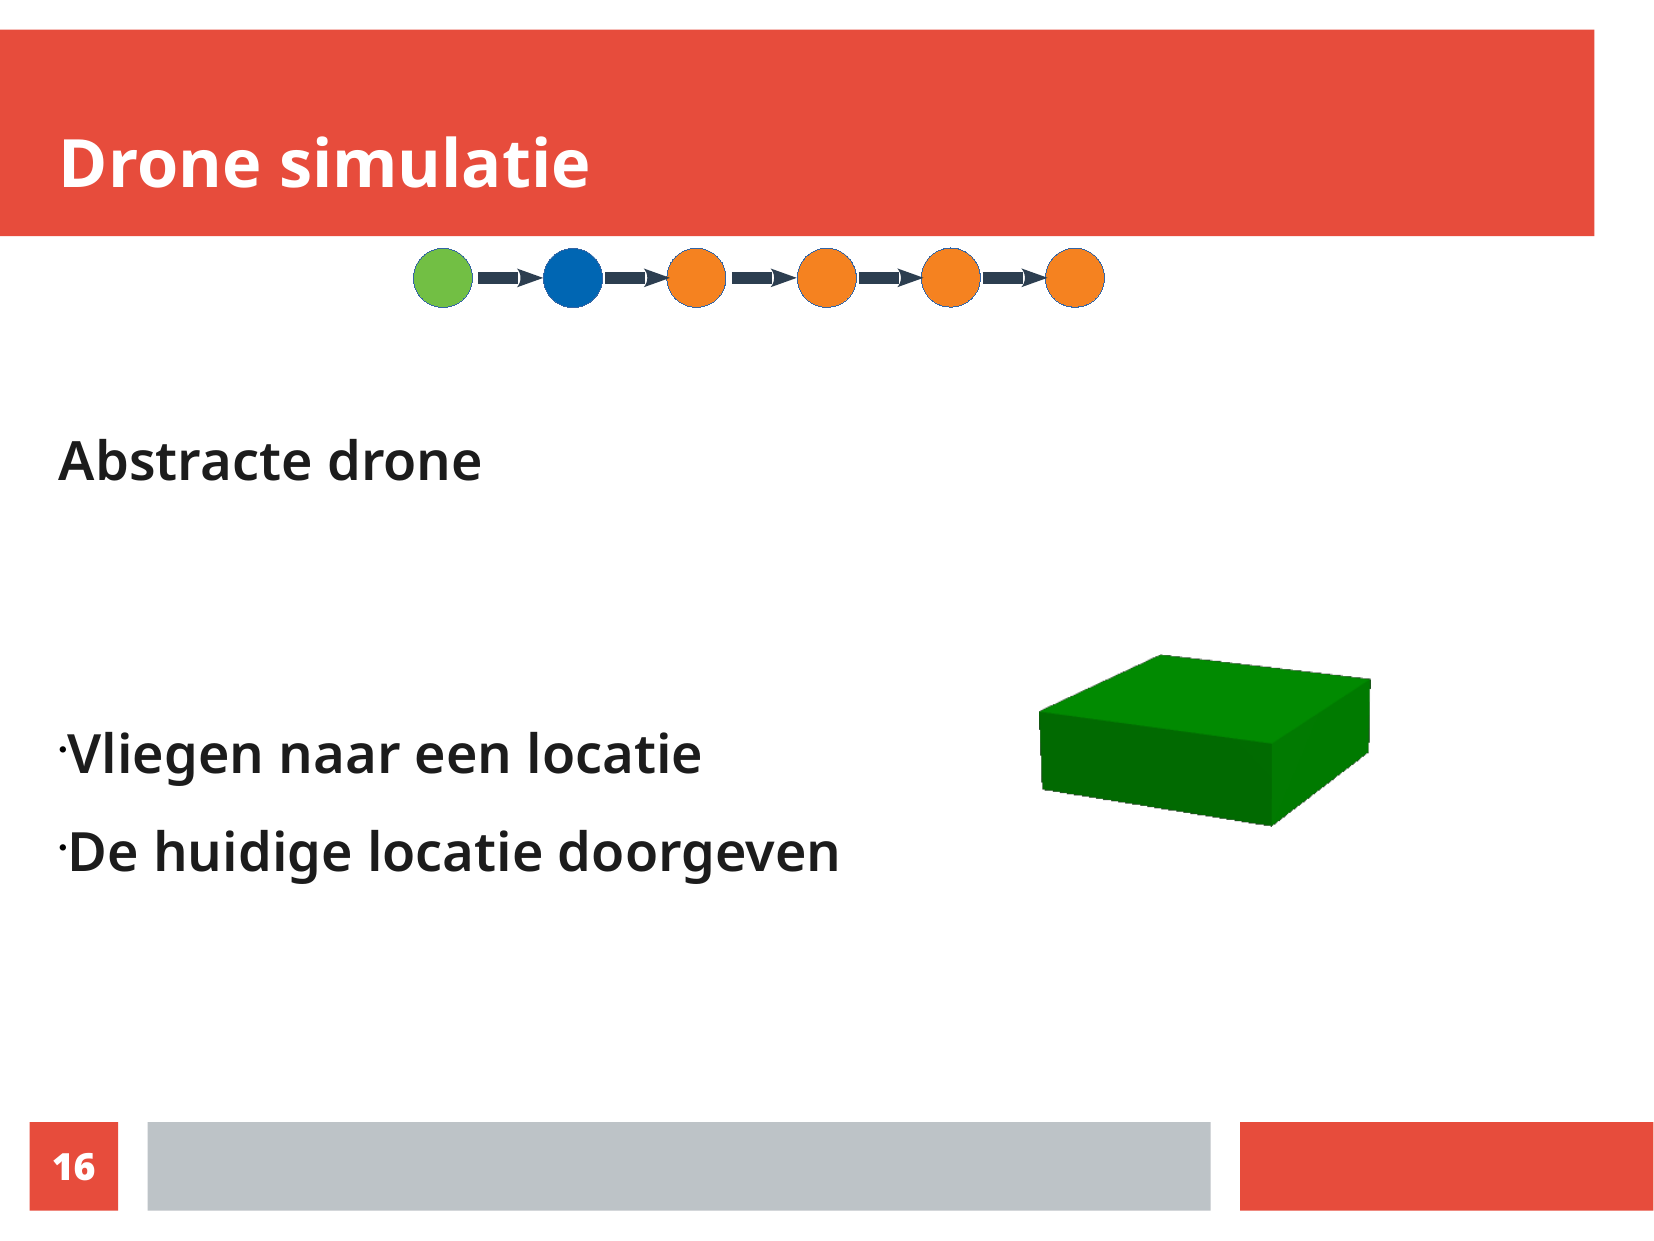

# Drone simulatie
Abstracte drone
Vliegen naar een locatie
De huidige locatie doorgeven
16